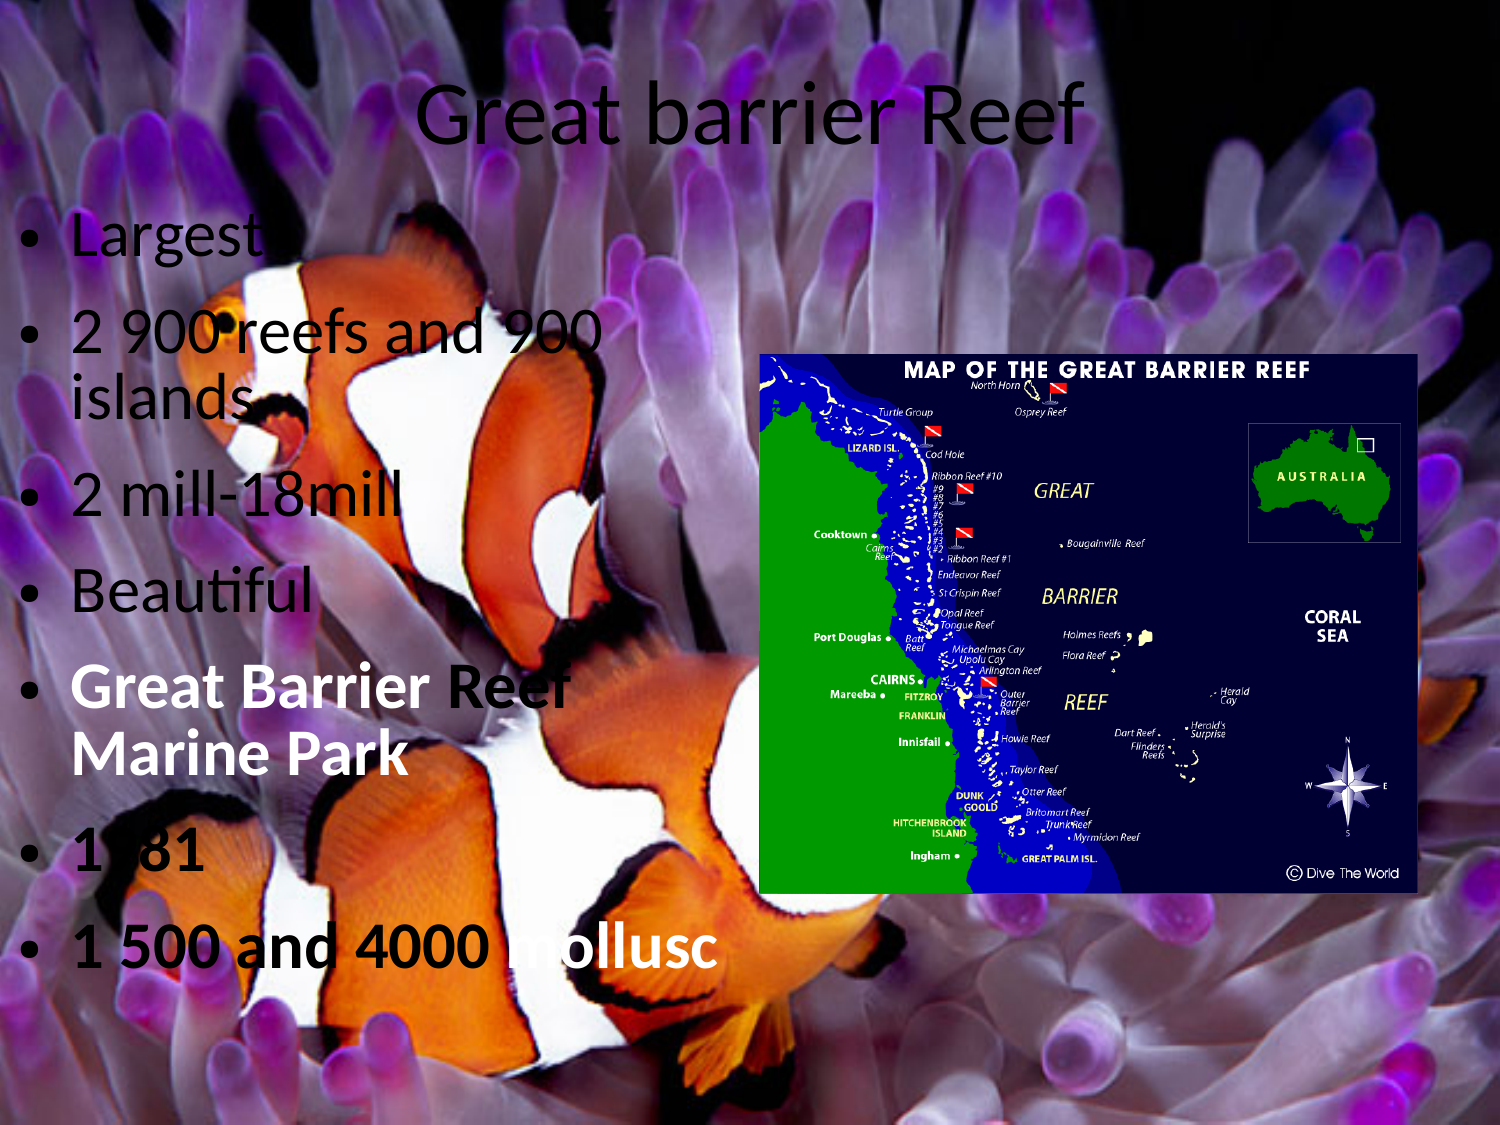

# Great barrier Reef
Largest
2 900 reefs and 900 islands
2 mill-18mill
Beautiful
Great Barrier Reef Marine Park
1981
1 500 and 4000 mollusc